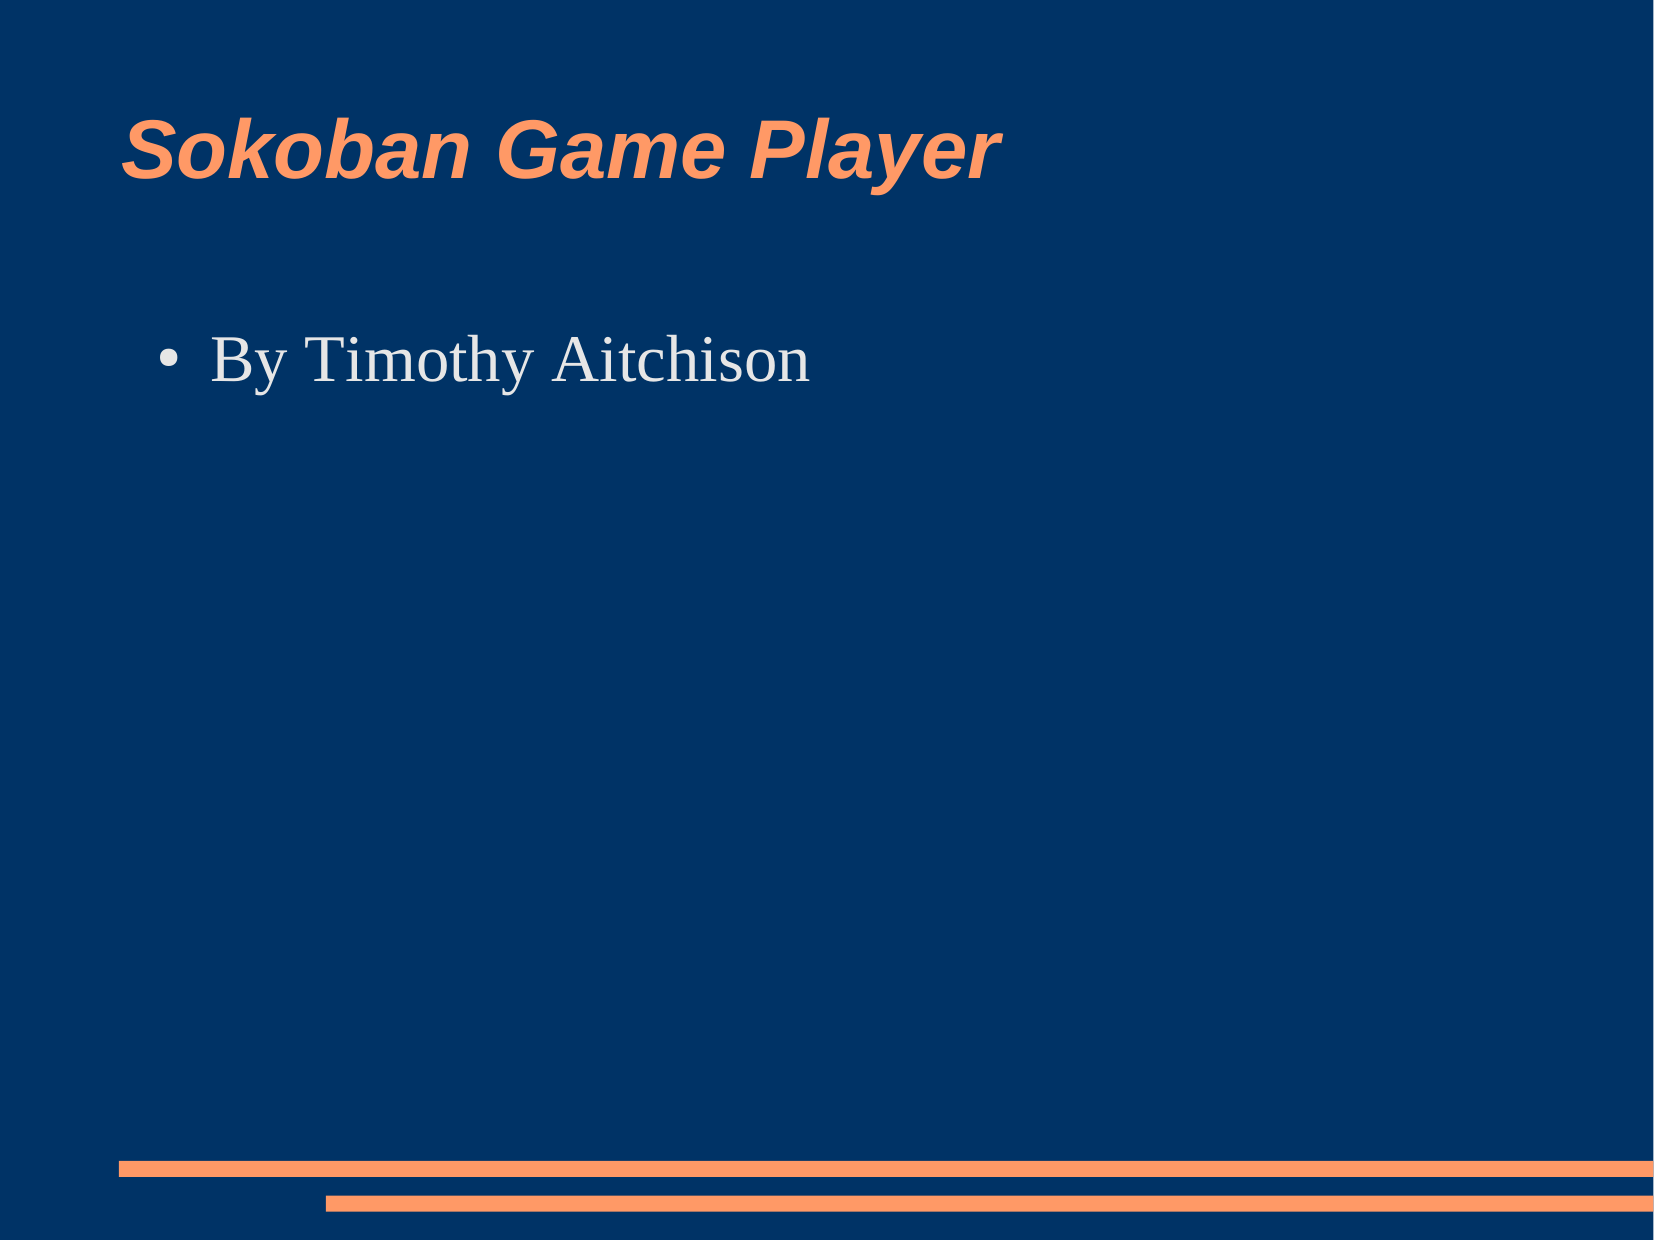

# Sokoban Game Player
By Timothy Aitchison